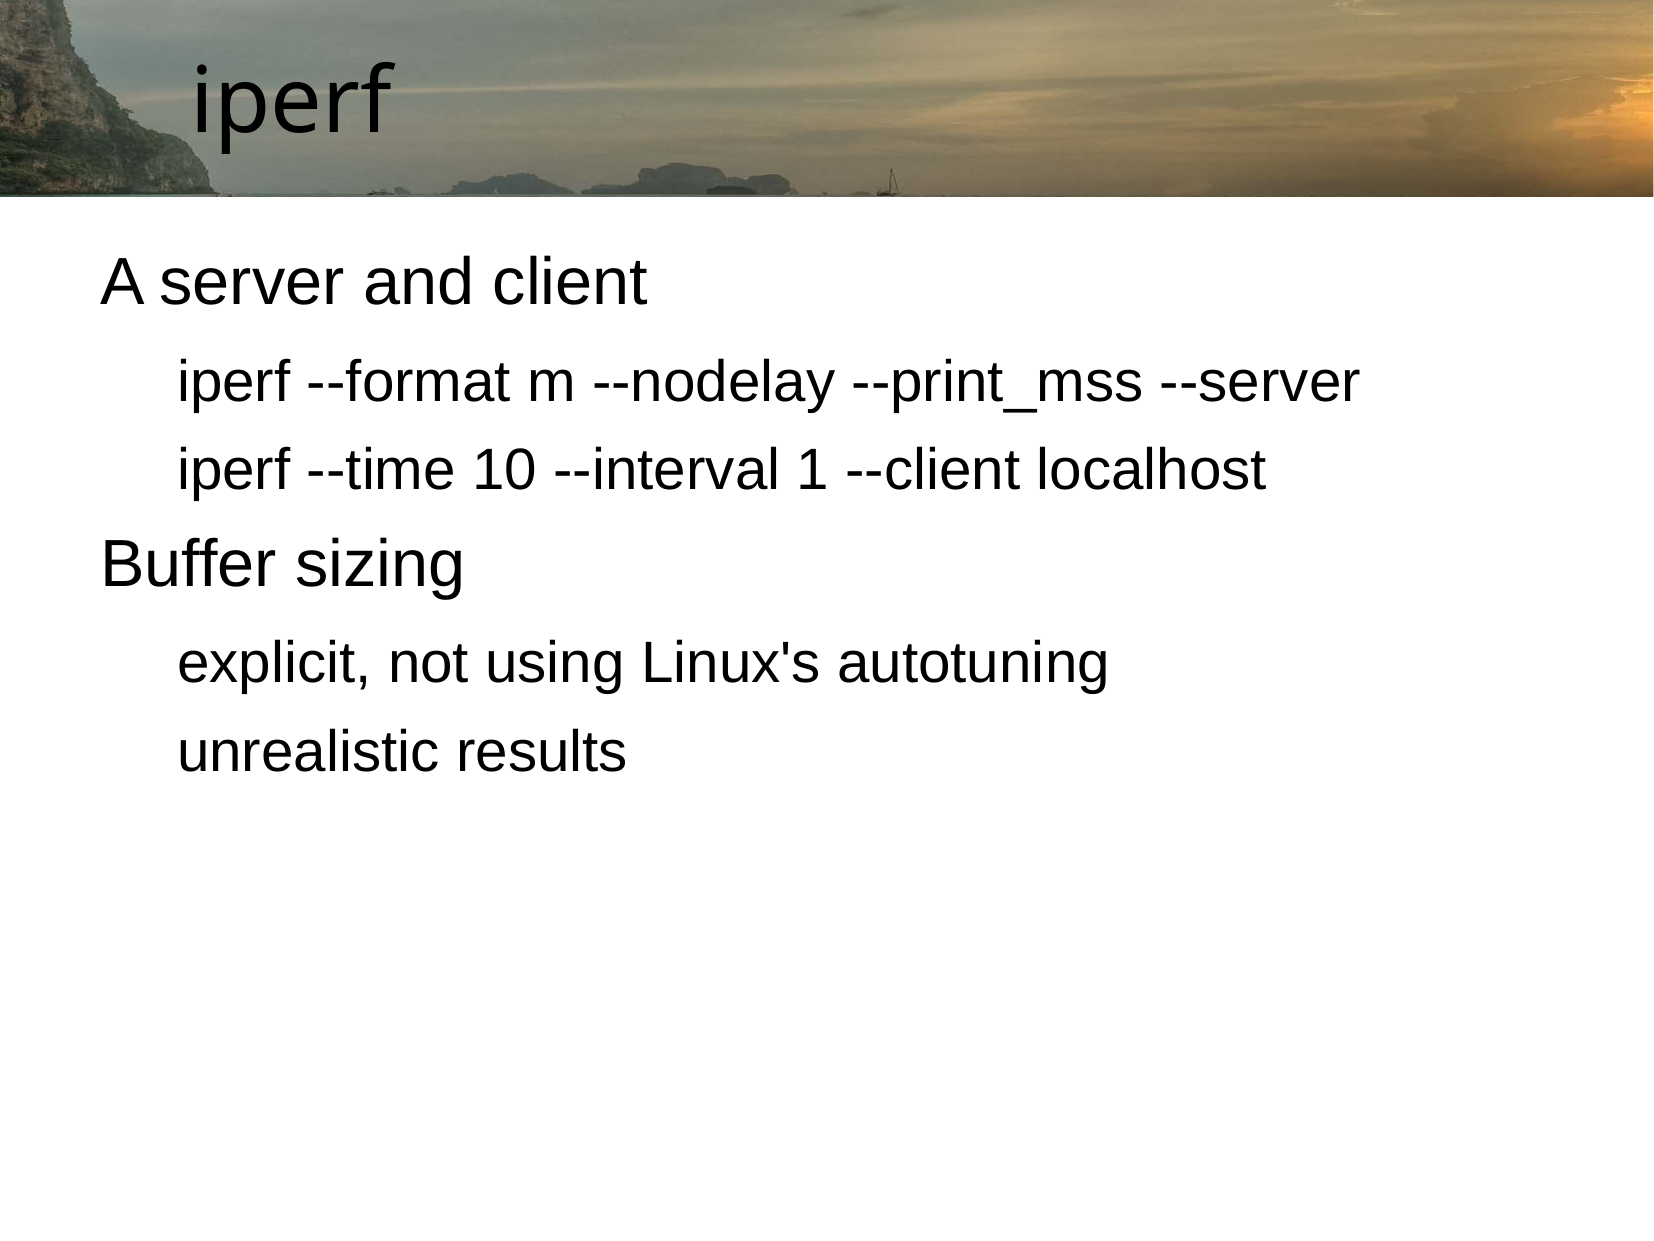

# iperf
A server and client
iperf --format m --nodelay --print_mss --server
iperf --time 10 --interval 1 --client localhost
Buffer sizing
explicit, not using Linux's autotuning
unrealistic results